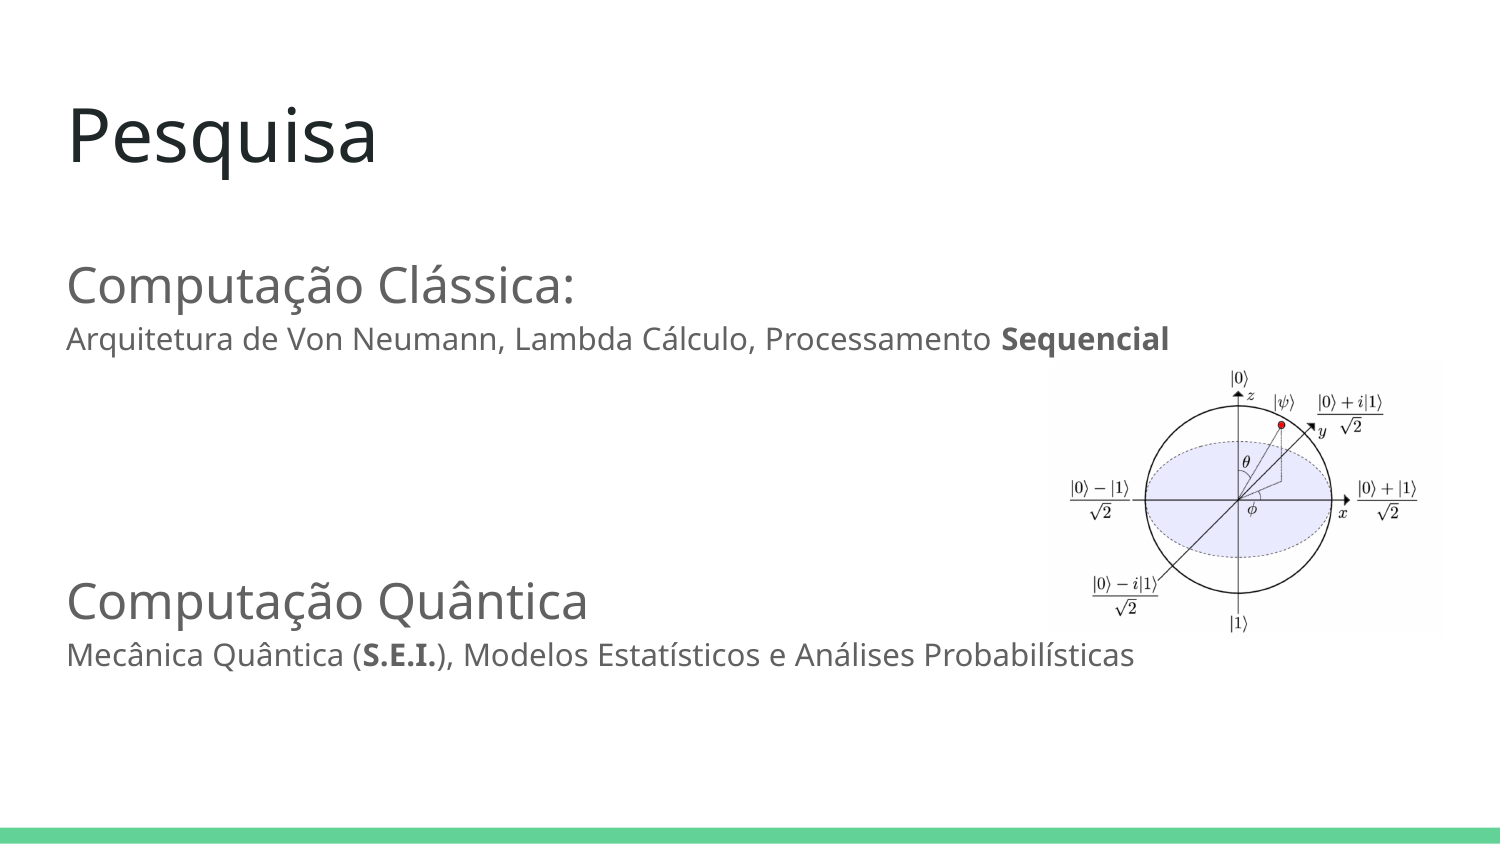

# Pesquisa
Computação Clássica:
Arquitetura de Von Neumann, Lambda Cálculo, Processamento Sequencial
Computação Quântica
Mecânica Quântica (S.E.I.), Modelos Estatísticos e Análises Probabilísticas